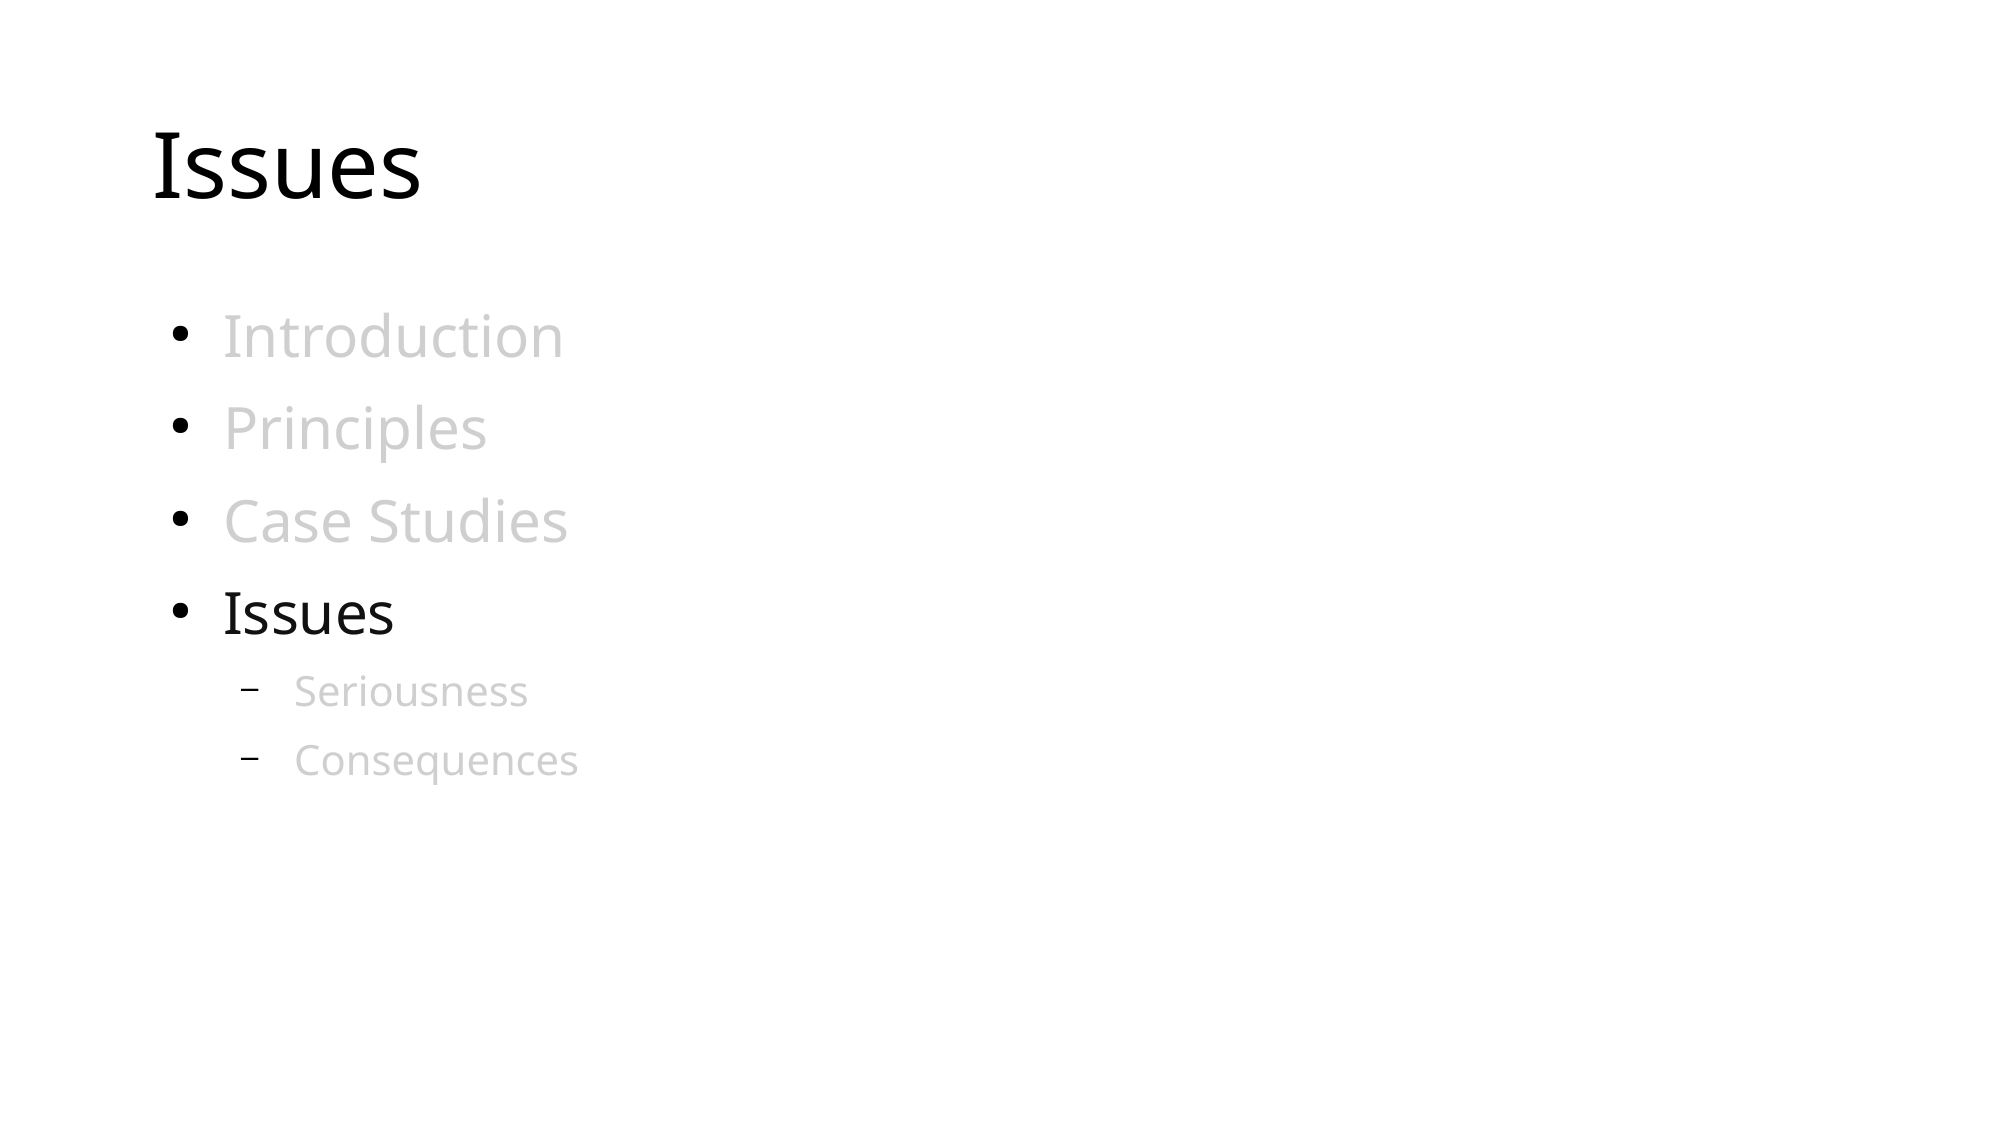

#poptopush 0
#toc
# Issues
Introduction
Principles
Case Studies
Issues
Seriousness
Consequences